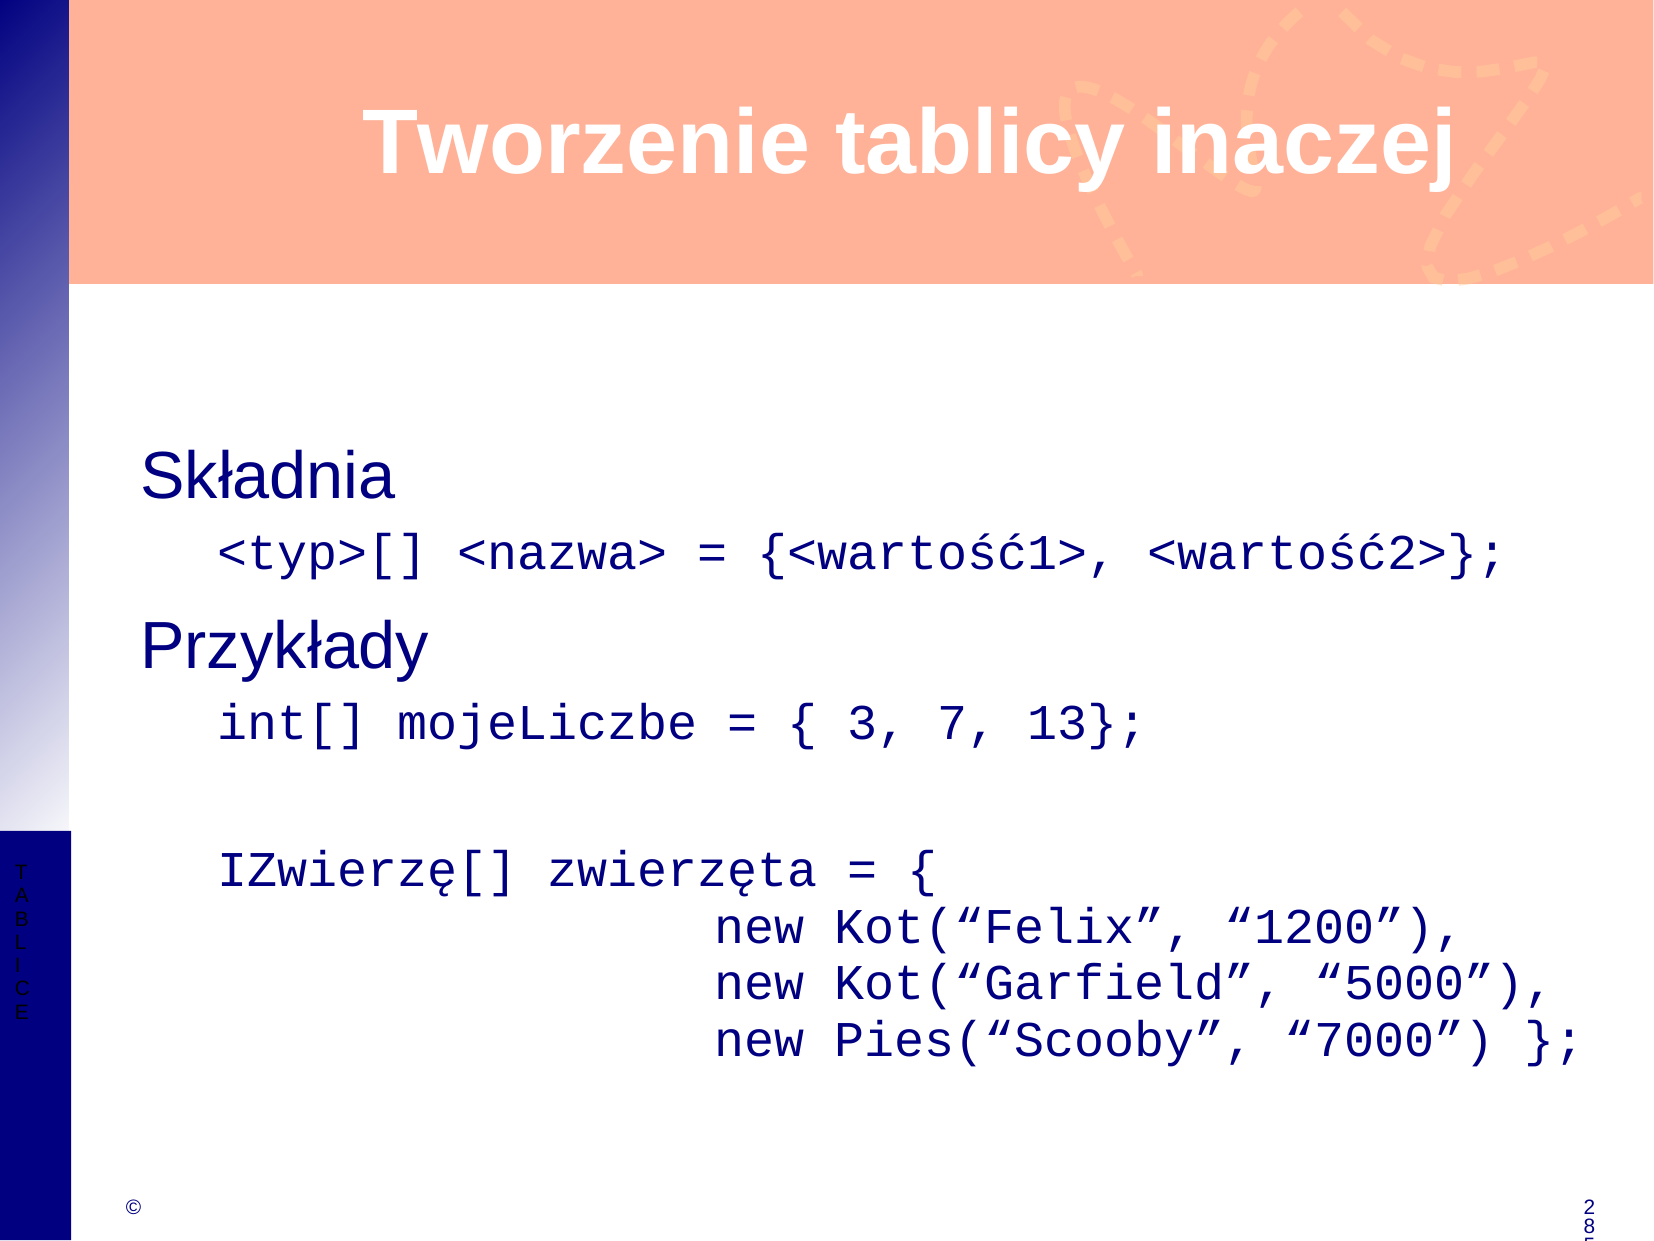

Tworzenie tablicy inaczej
# Składnia
<typ>[] <nazwa> = {<wartość1>, <wartość2>};
Przykłady
int[] mojeLiczbe = { 3, 7, 13};
IZwierzę[] zwierzęta = {
 new Kot(“Felix”, “1200”),
 new Kot(“Garfield”, “5000”),
 new Pies(“Scooby”, “7000”) };
T
A
B
L
I
C
E